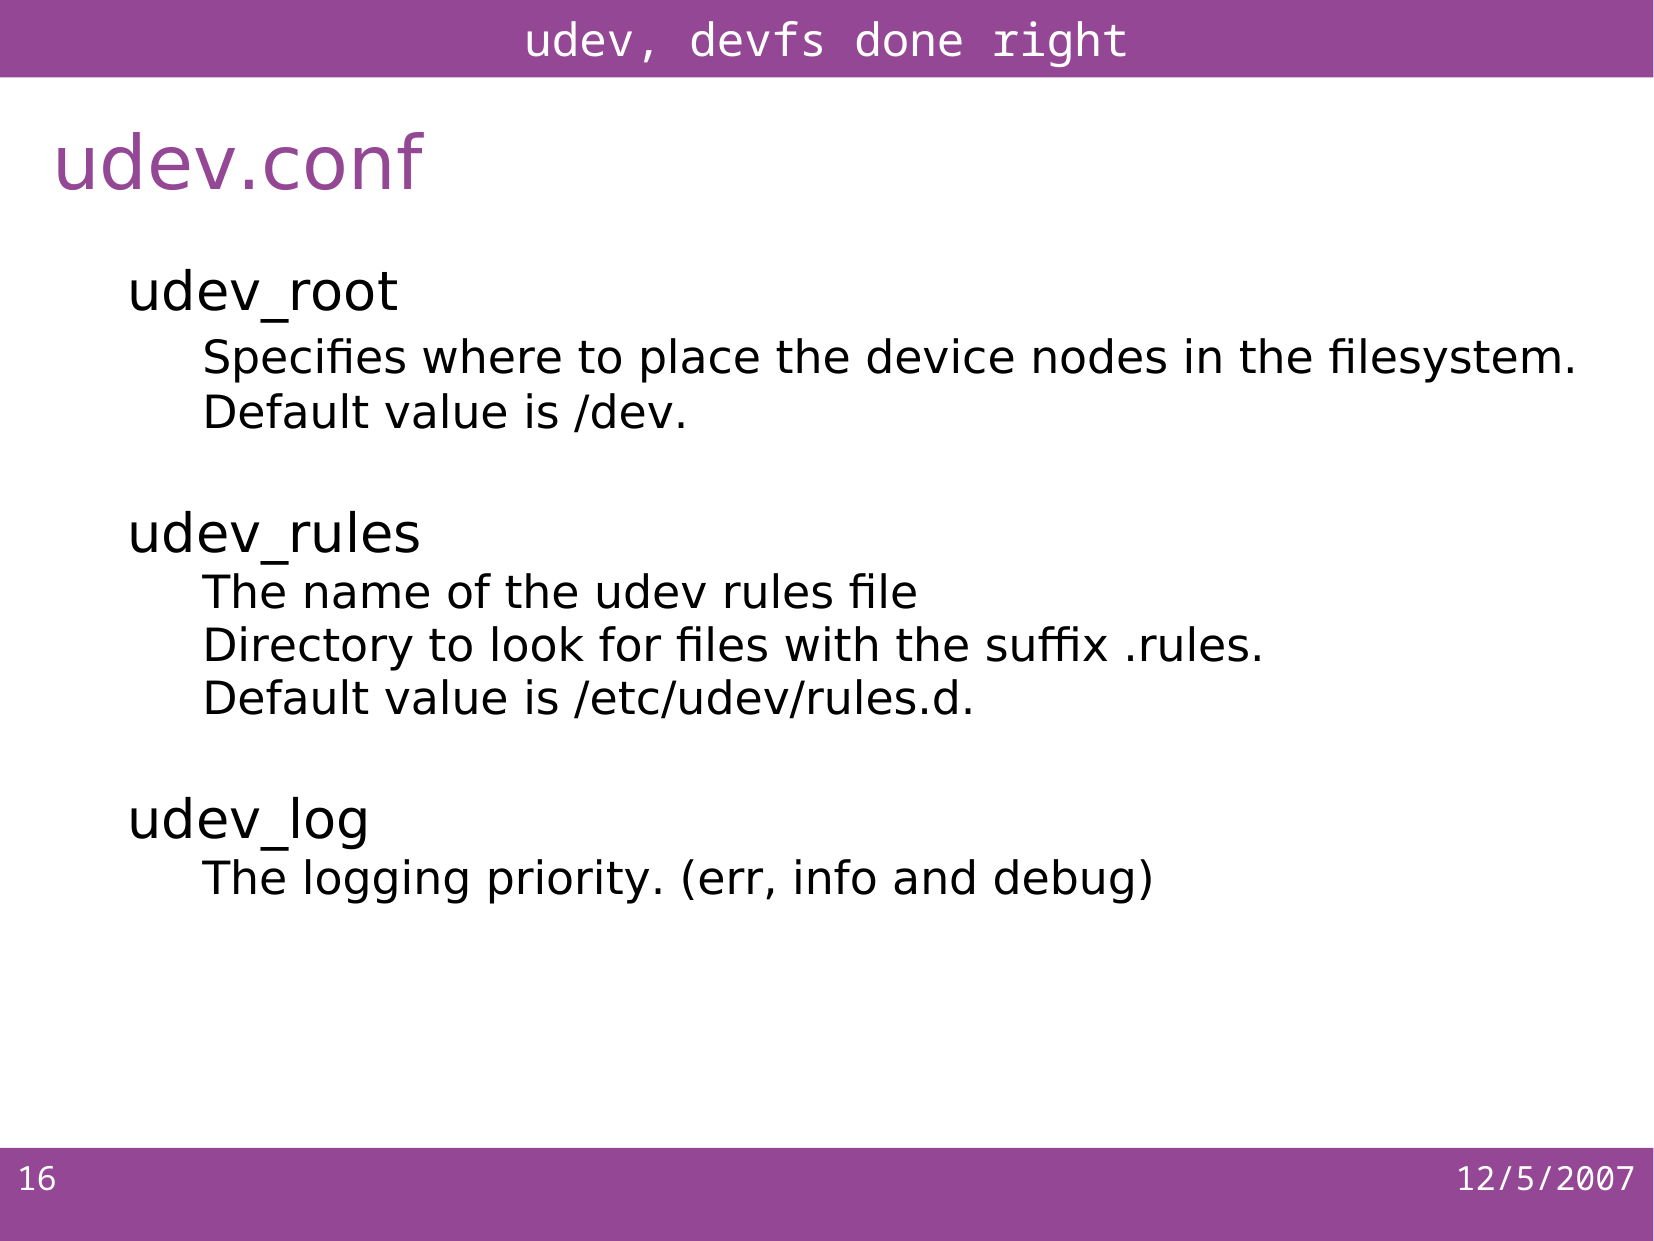

udev, devfs done right
udev.conf
	udev_root
		Specifies where to place the device nodes in the filesystem.
		Default value is /dev.
	udev_rules
		The name of the udev rules file
		Directory to look for files with the suffix .rules.
		Default value is /etc/udev/rules.d.
	udev_log
		The logging priority. (err, info and debug)